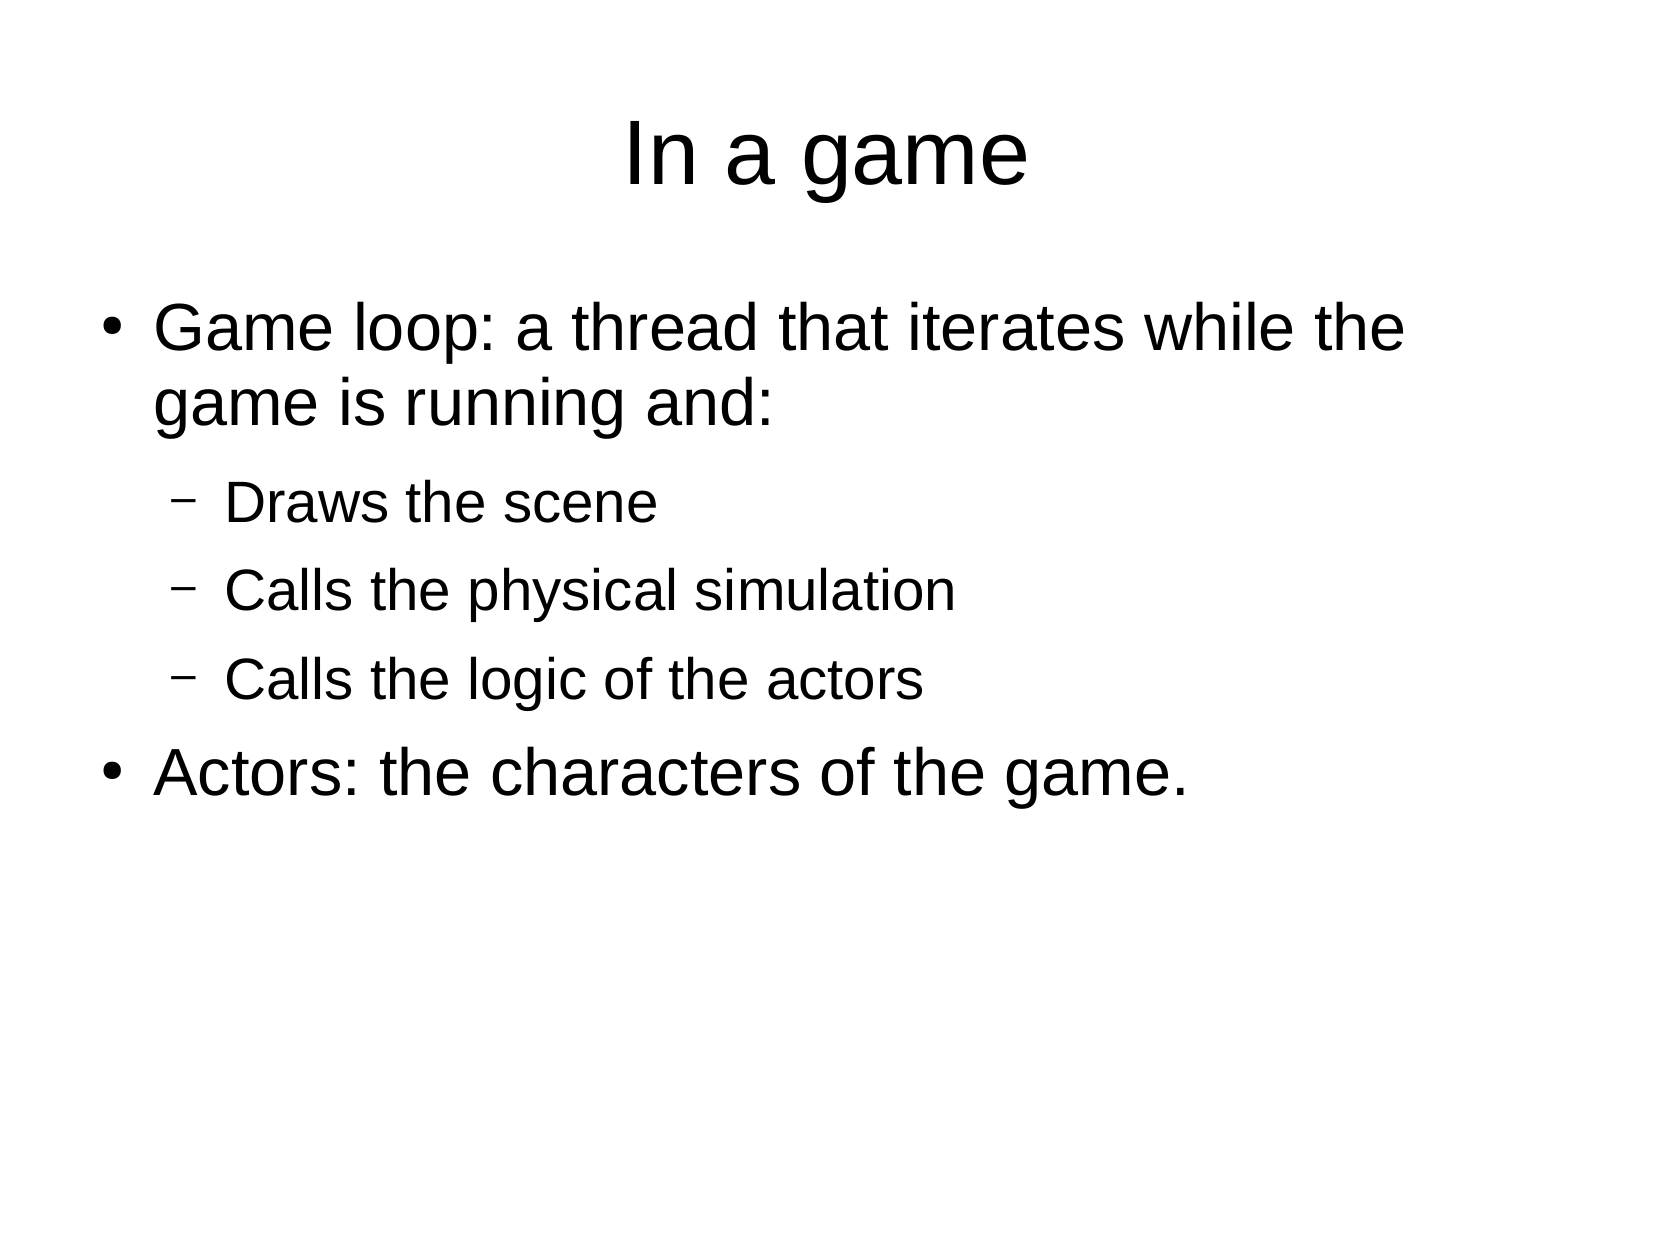

# In a game
Game loop: a thread that iterates while the game is running and:
Draws the scene
Calls the physical simulation
Calls the logic of the actors
Actors: the characters of the game.